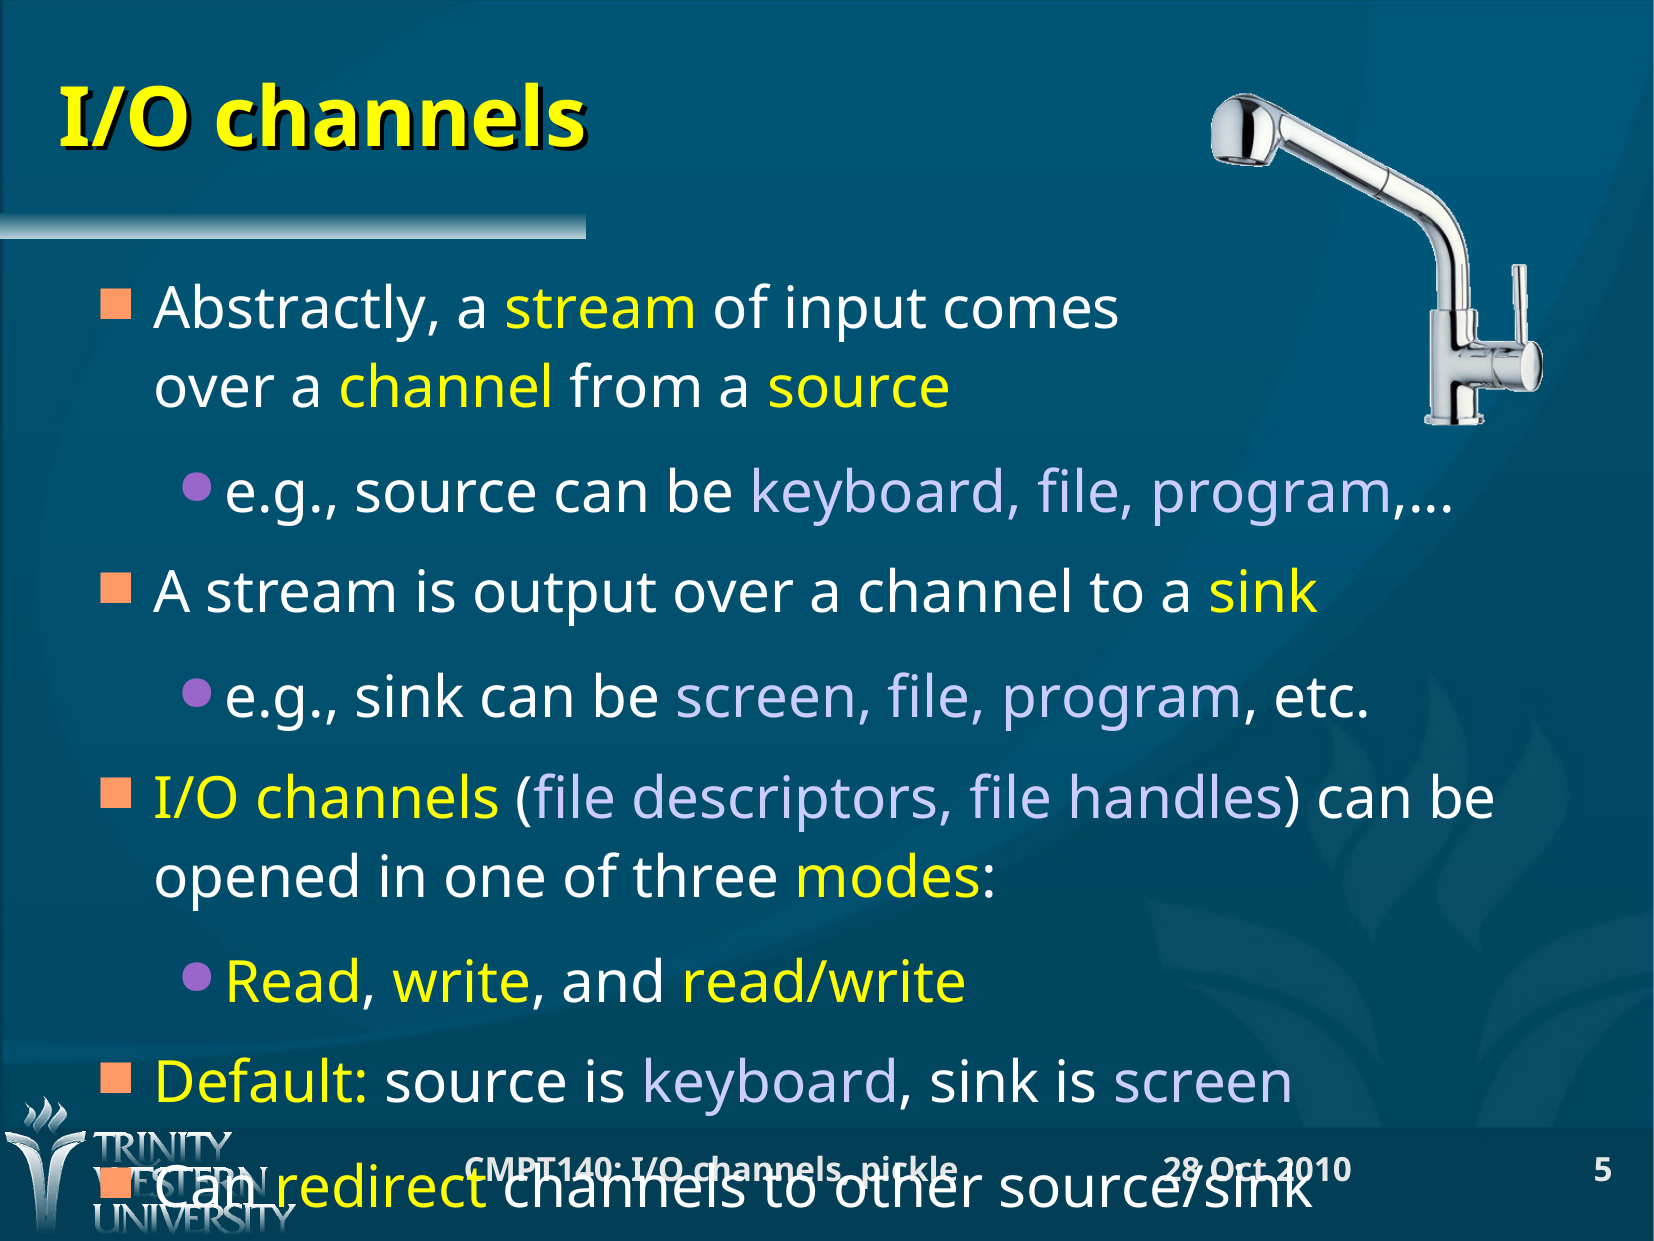

# I/O channels
Abstractly, a stream of input comes
over a channel from a source
e.g., source can be keyboard, file, program,...
A stream is output over a channel to a sink
e.g., sink can be screen, file, program, etc.
I/O channels (file descriptors, file handles) can be opened in one of three modes:
Read, write, and read/write
Default: source is keyboard, sink is screen
Can redirect channels to other source/sink
CMPT140: I/O channels, pickle
28 Oct 2010
5